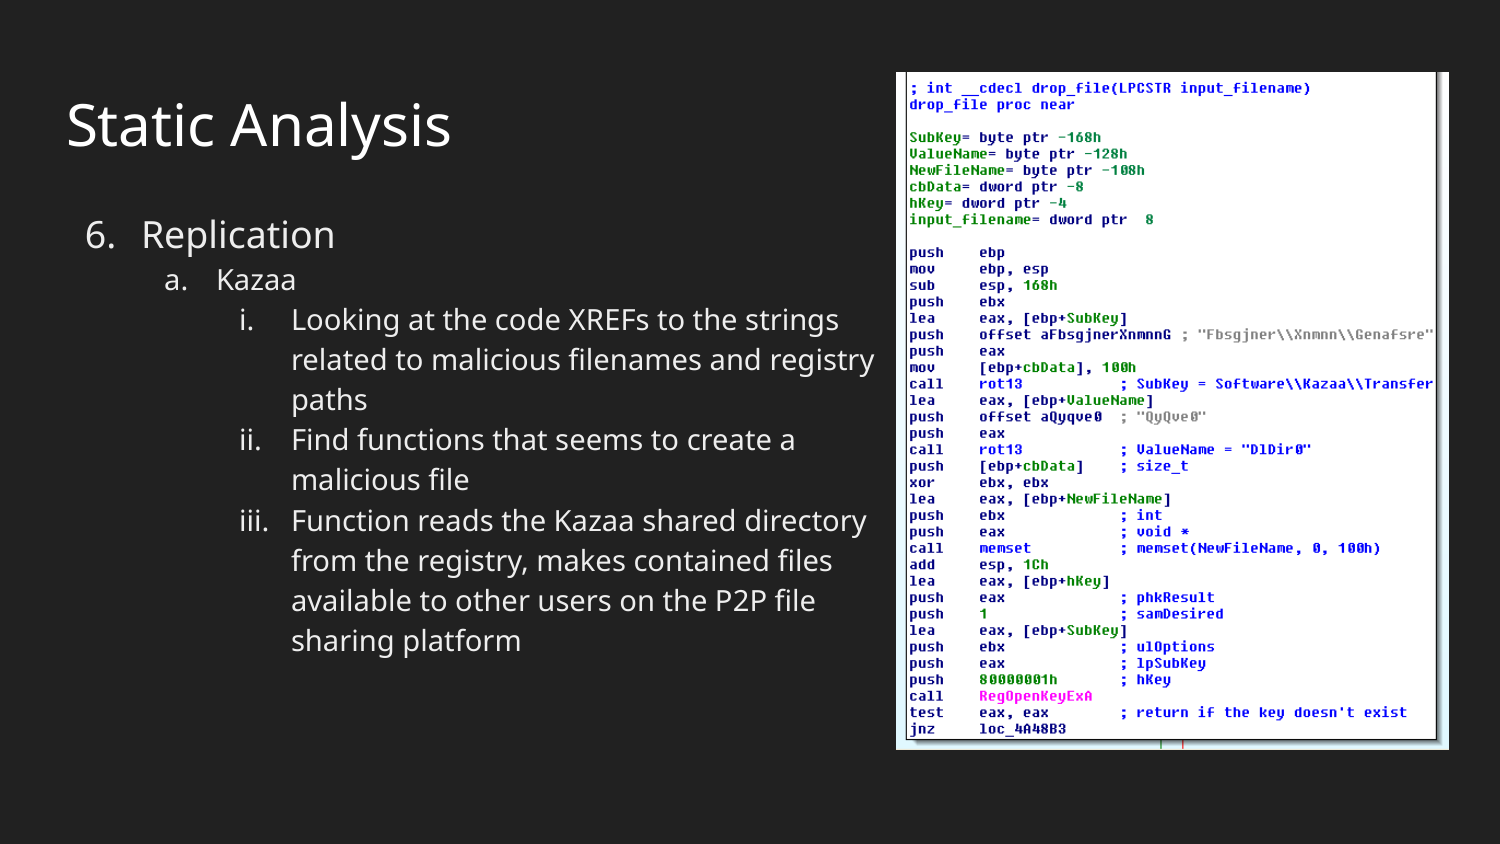

# Static Analysis
Replication
Kazaa
Looking at the code XREFs to the strings related to malicious filenames and registry paths
Find functions that seems to create a malicious file
Function reads the Kazaa shared directory from the registry, makes contained files available to other users on the P2P file sharing platform